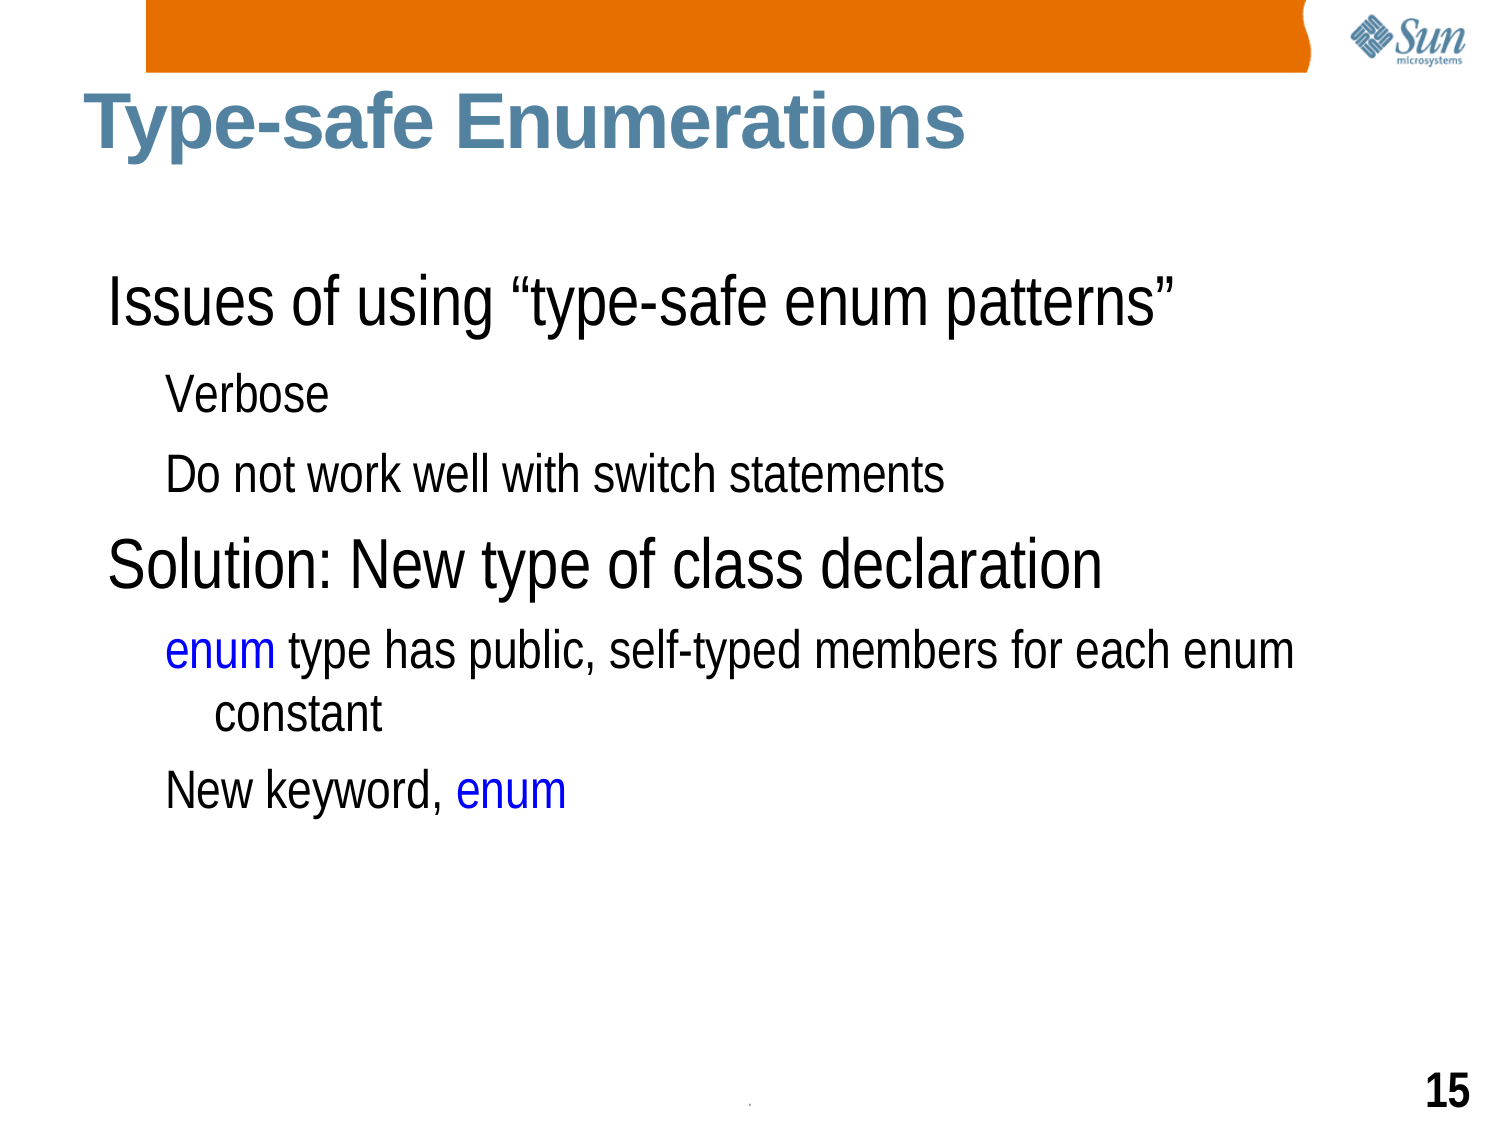

# Type-safe Enumerations
Issues of using “type-safe enum patterns”
Verbose
Do not work well with switch statements
Solution: New type of class declaration
enum type has public, self-typed members for each enum constant
New keyword, enum